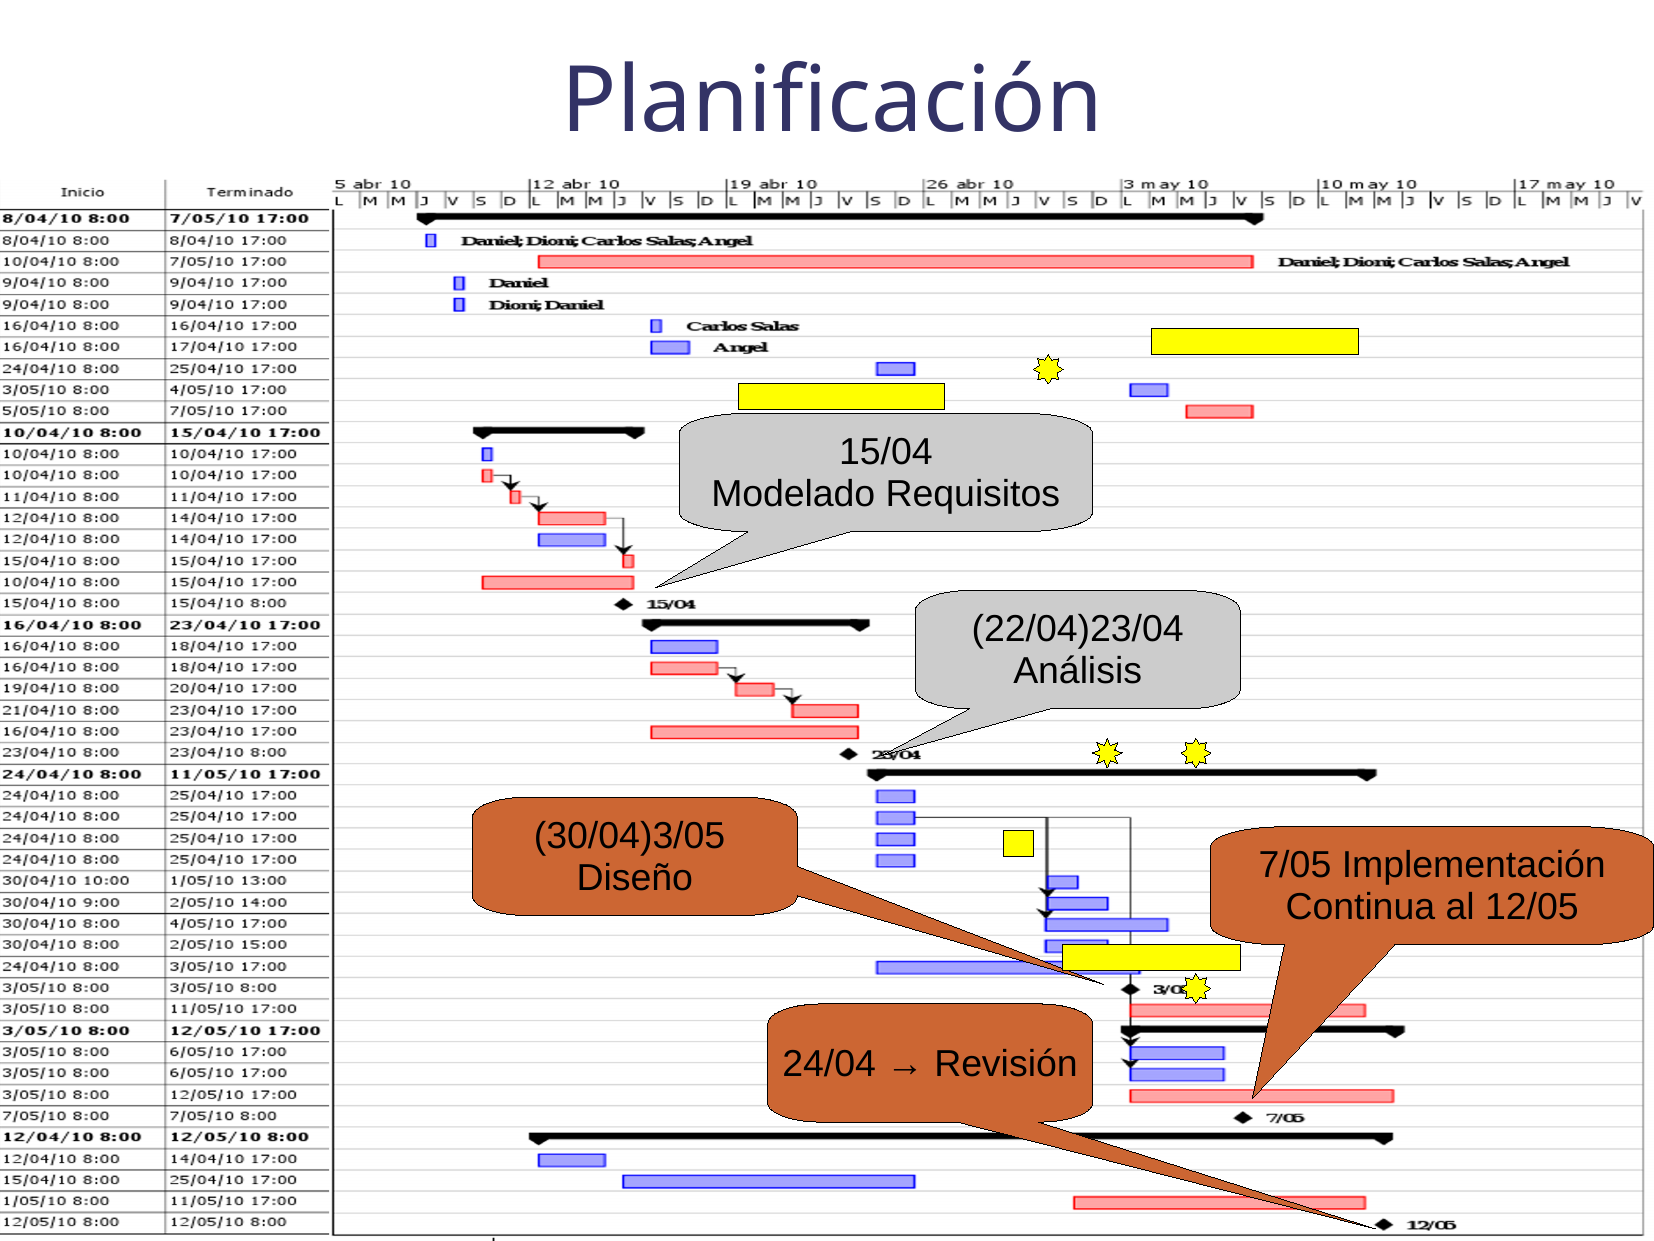

# Planificación
15/04
Modelado Requisitos
(22/04)23/04
Análisis
(30/04)3/05
Diseño
7/05 Implementación
Continua al 12/05
24/04 → Revisión